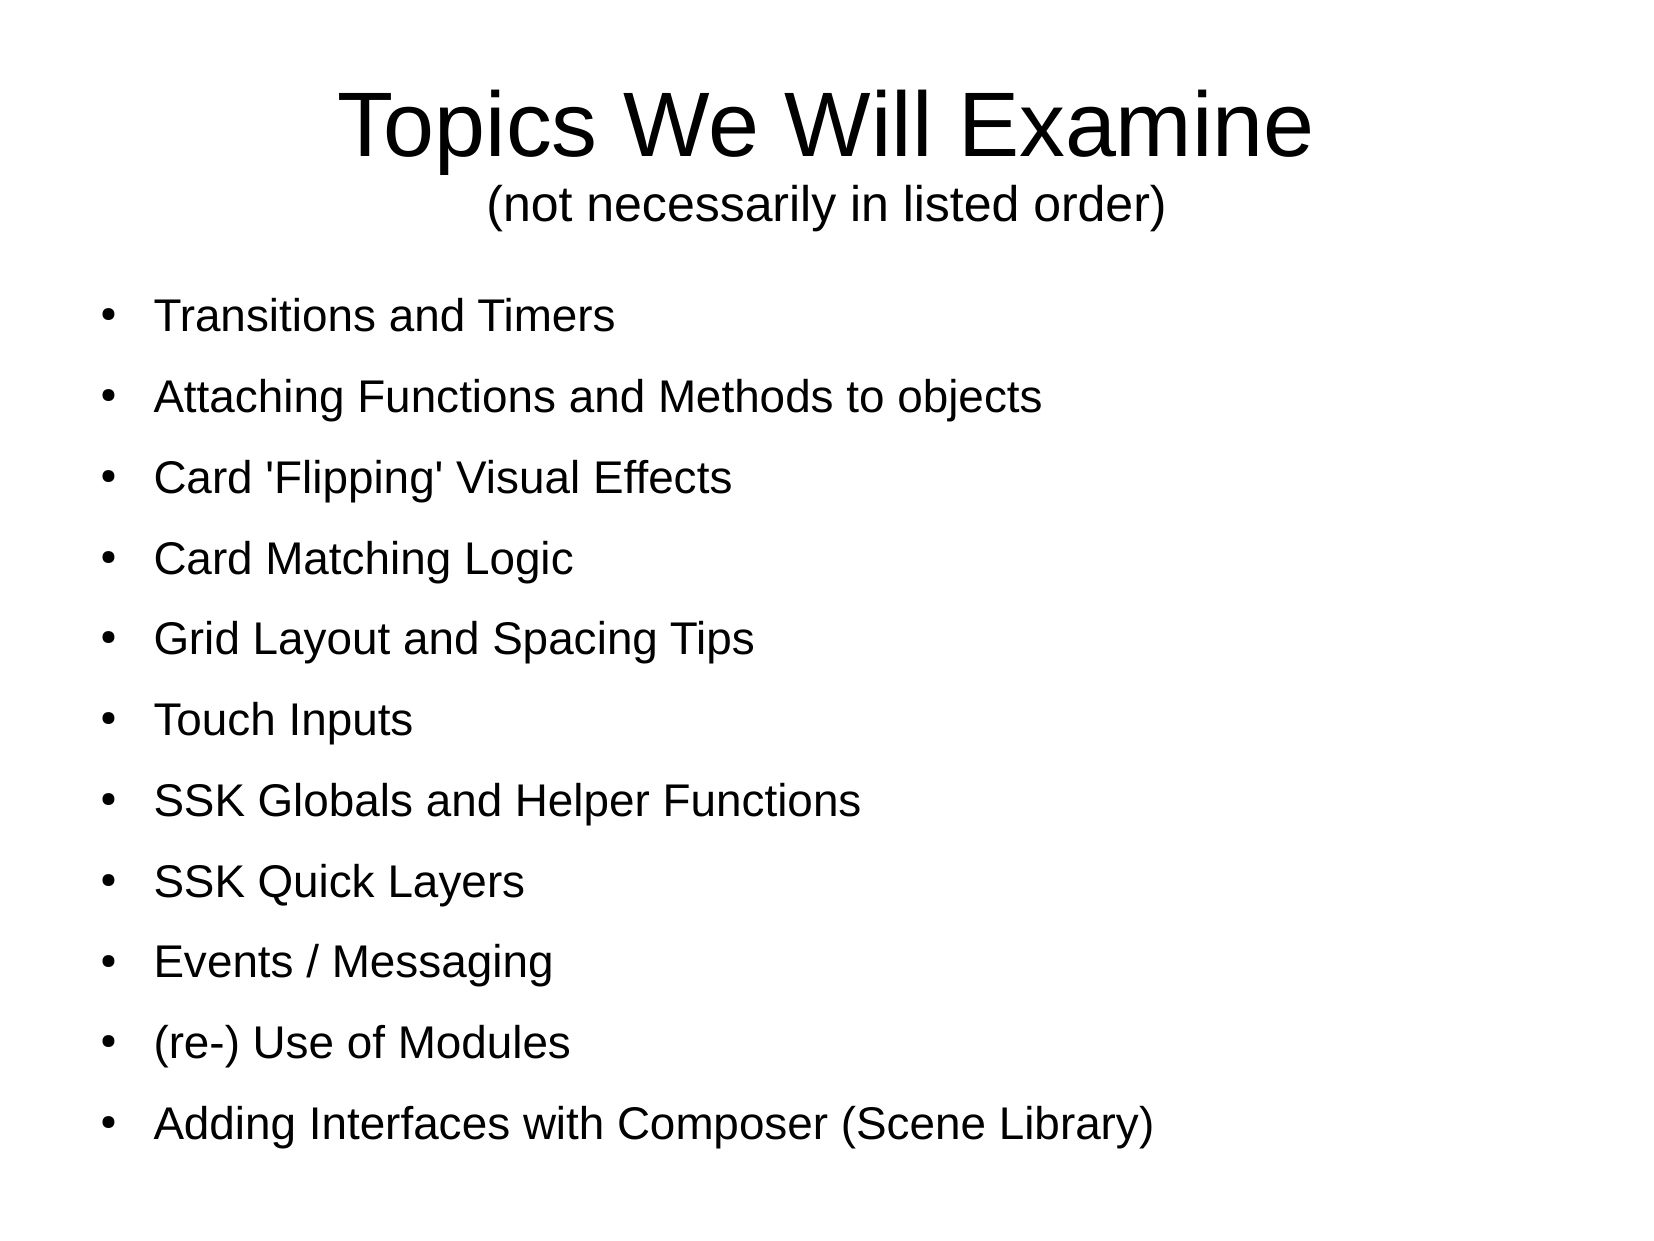

# Topics We Will Examine (not necessarily in listed order)
Transitions and Timers
Attaching Functions and Methods to objects
Card 'Flipping' Visual Effects
Card Matching Logic
Grid Layout and Spacing Tips
Touch Inputs
SSK Globals and Helper Functions
SSK Quick Layers
Events / Messaging
(re-) Use of Modules
Adding Interfaces with Composer (Scene Library)